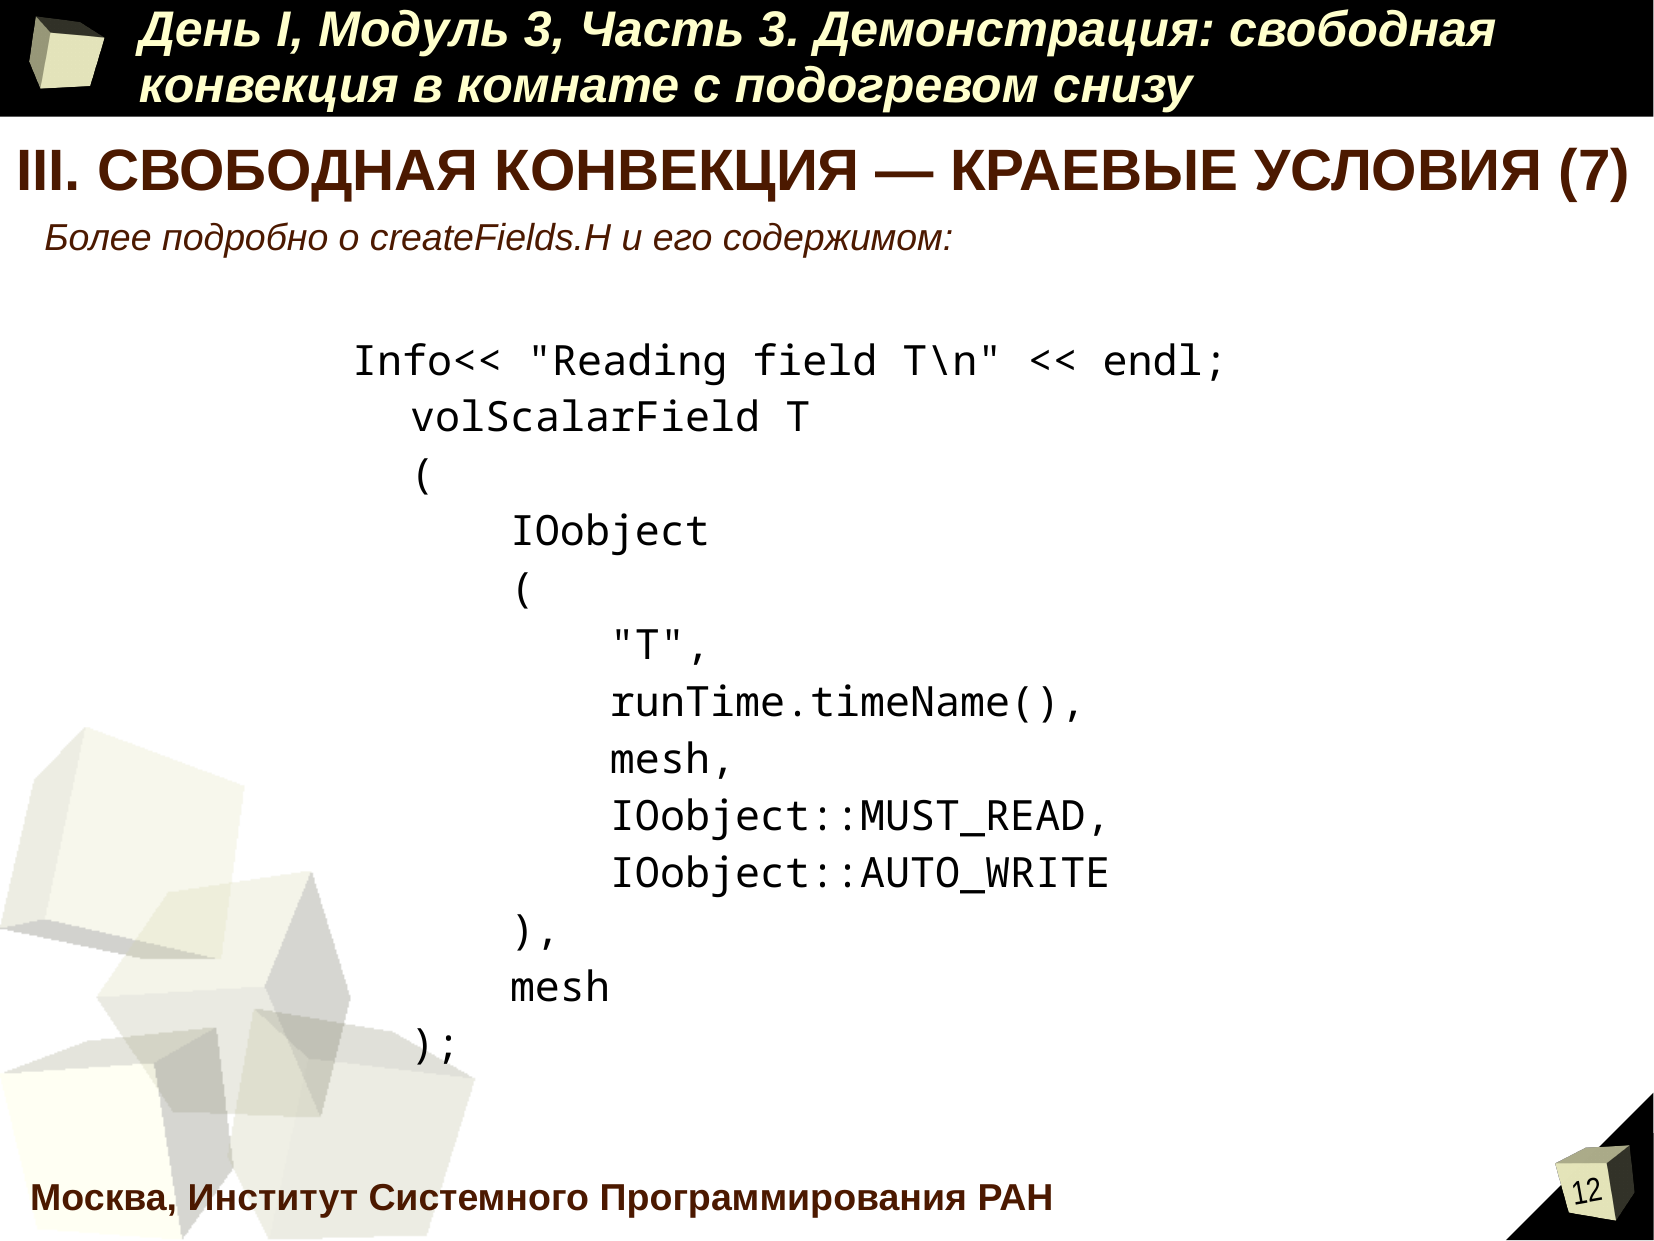

III. СВОБОДНАЯ КОНВЕКЦИЯ — КРАЕВЫЕ УСЛОВИЯ (7)
Более подробно о createFields.H и его содержимом:
 Info<< "Reading field T\n" << endl;
 volScalarField T
 (
 IOobject
 (
 "T",
 runTime.timeName(),
 mesh,
 IOobject::MUST_READ,
 IOobject::AUTO_WRITE
 ),
 mesh
 );